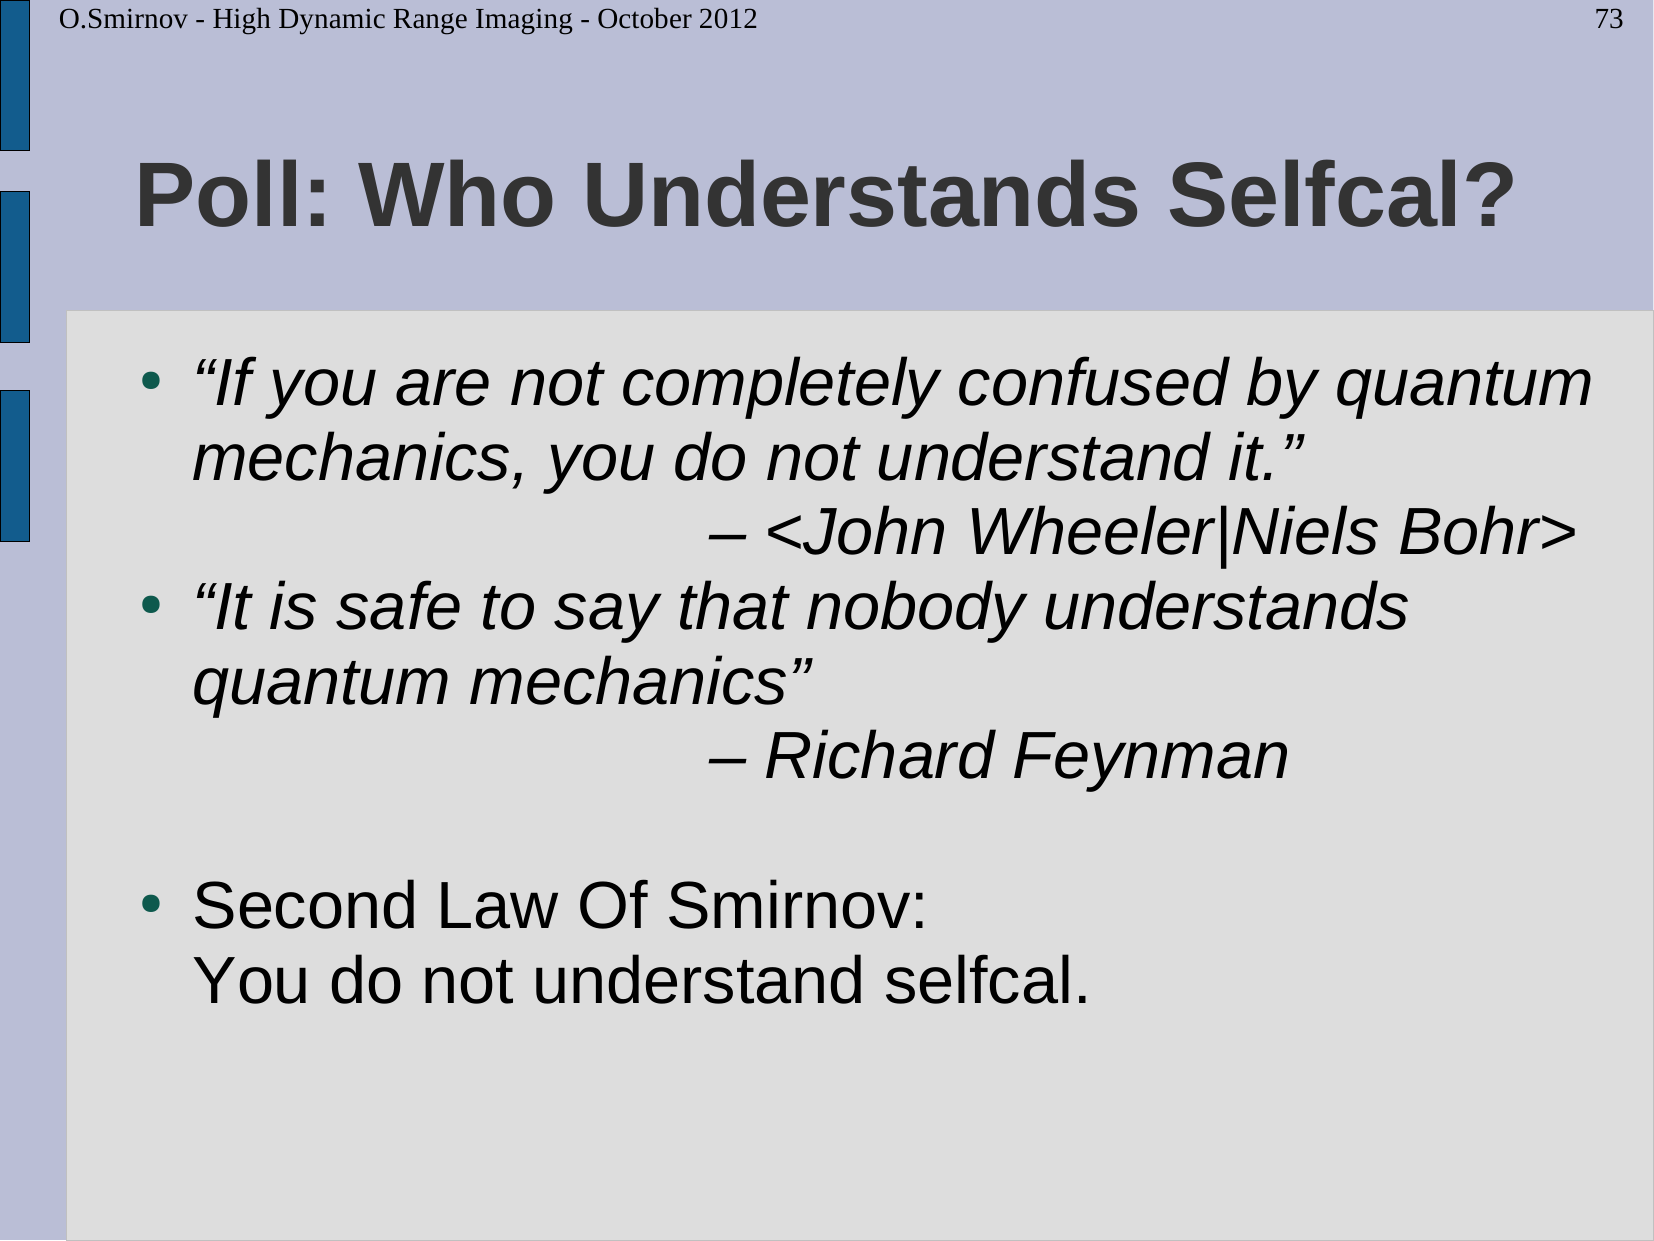

O.Smirnov - High Dynamic Range Imaging - October 2012
73
# Poll: Who Understands Selfcal?
“If you are not completely confused by quantum mechanics, you do not understand it.”
							– <John Wheeler|Niels Bohr>
“It is safe to say that nobody understands quantum mechanics”
							– Richard Feynman
Second Law Of Smirnov:
You do not understand selfcal.